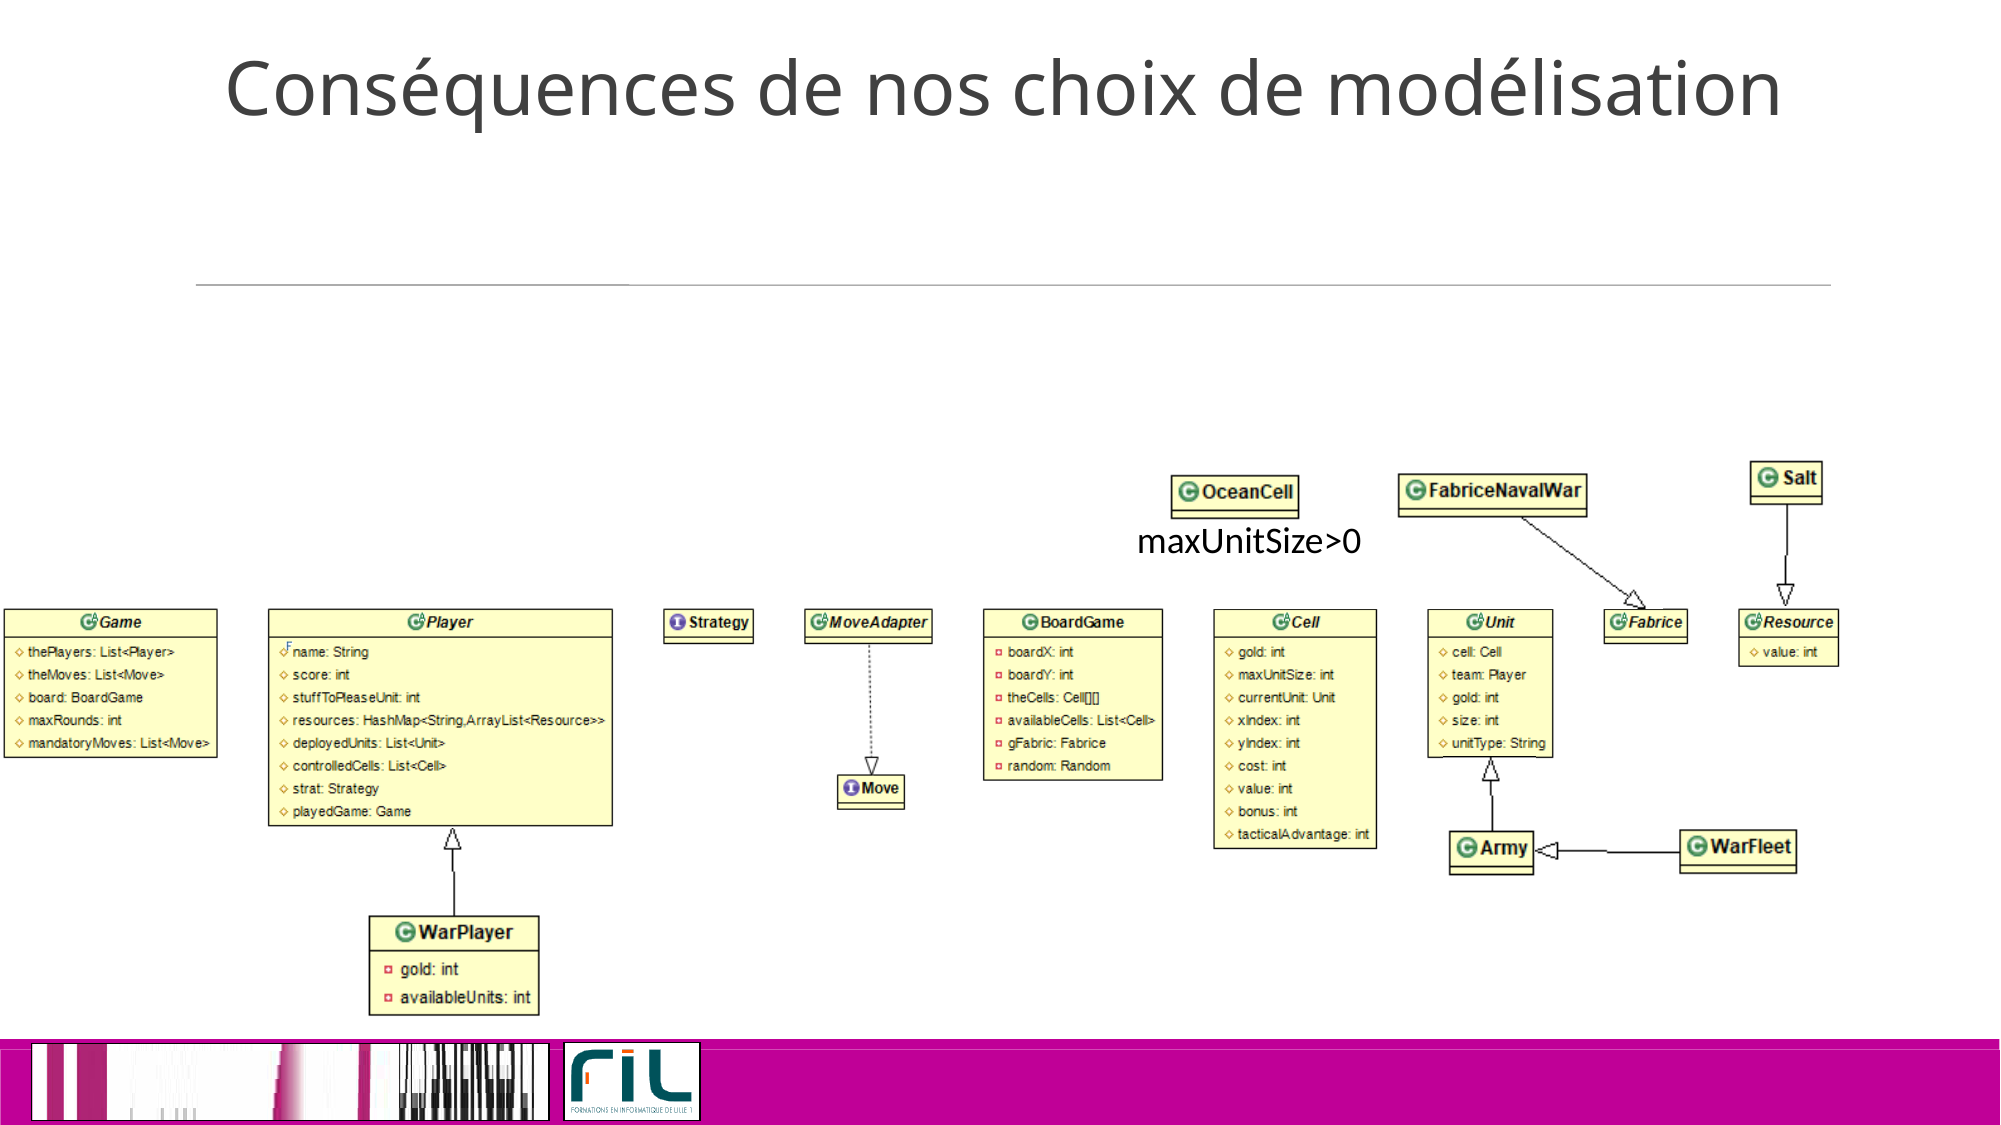

# Conséquences de nos choix de modélisation
maxUnitSize>0